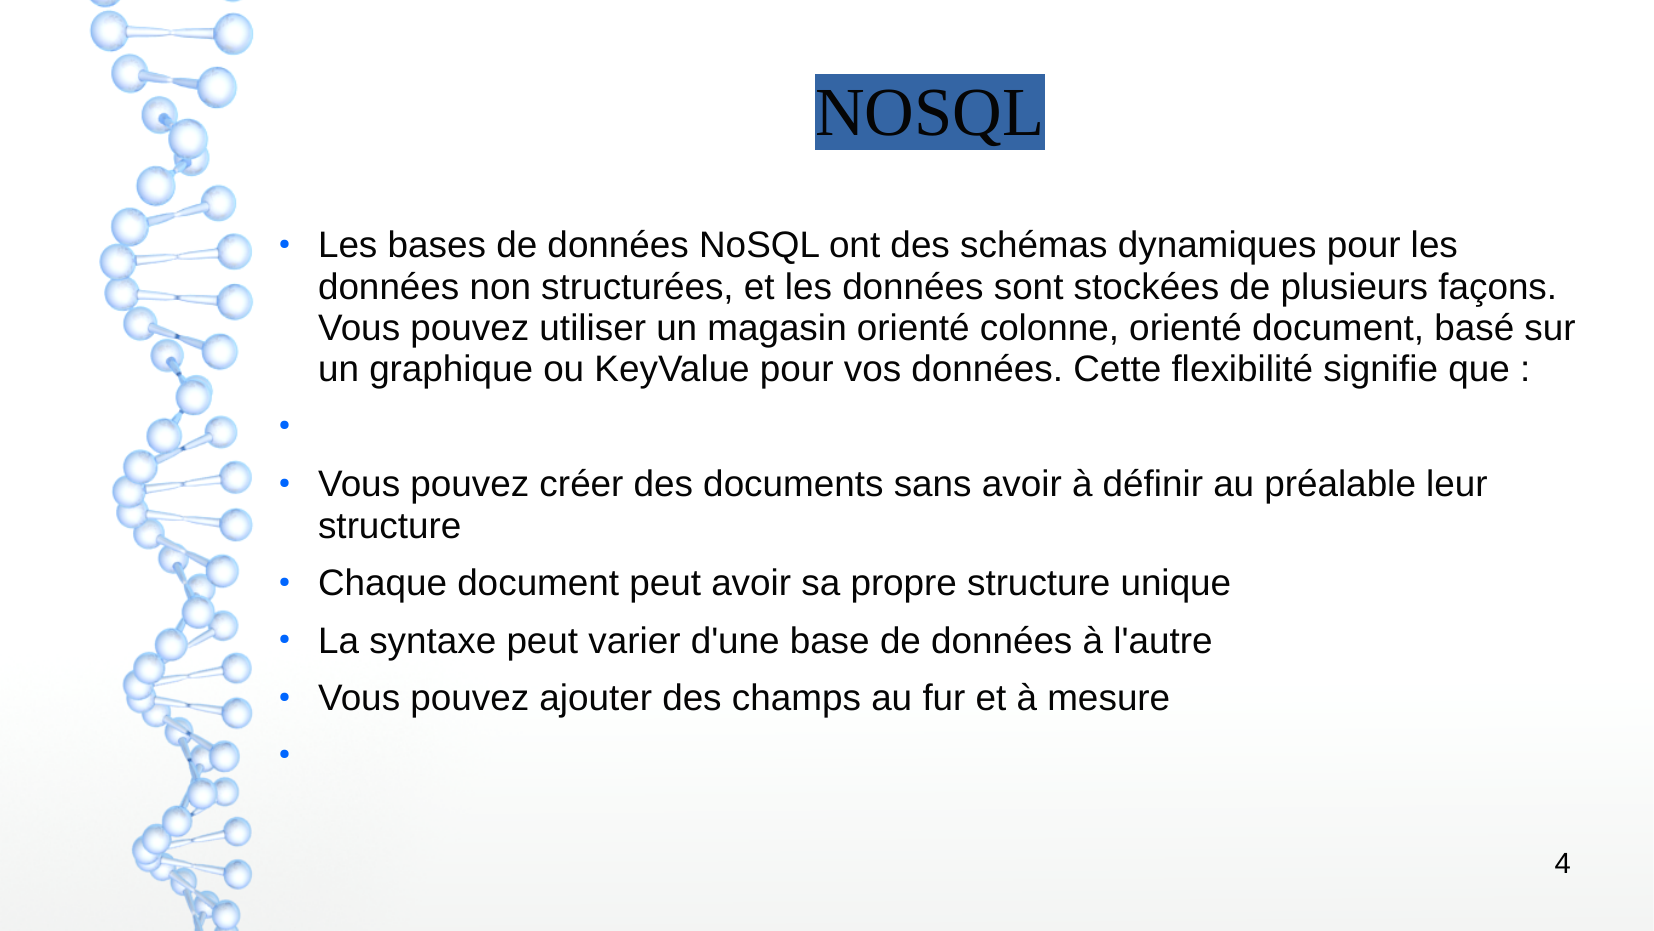

# NOSQL
Les bases de données NoSQL ont des schémas dynamiques pour les données non structurées, et les données sont stockées de plusieurs façons. Vous pouvez utiliser un magasin orienté colonne, orienté document, basé sur un graphique ou KeyValue pour vos données. Cette flexibilité signifie que :
Vous pouvez créer des documents sans avoir à définir au préalable leur structure
Chaque document peut avoir sa propre structure unique
La syntaxe peut varier d'une base de données à l'autre
Vous pouvez ajouter des champs au fur et à mesure
4